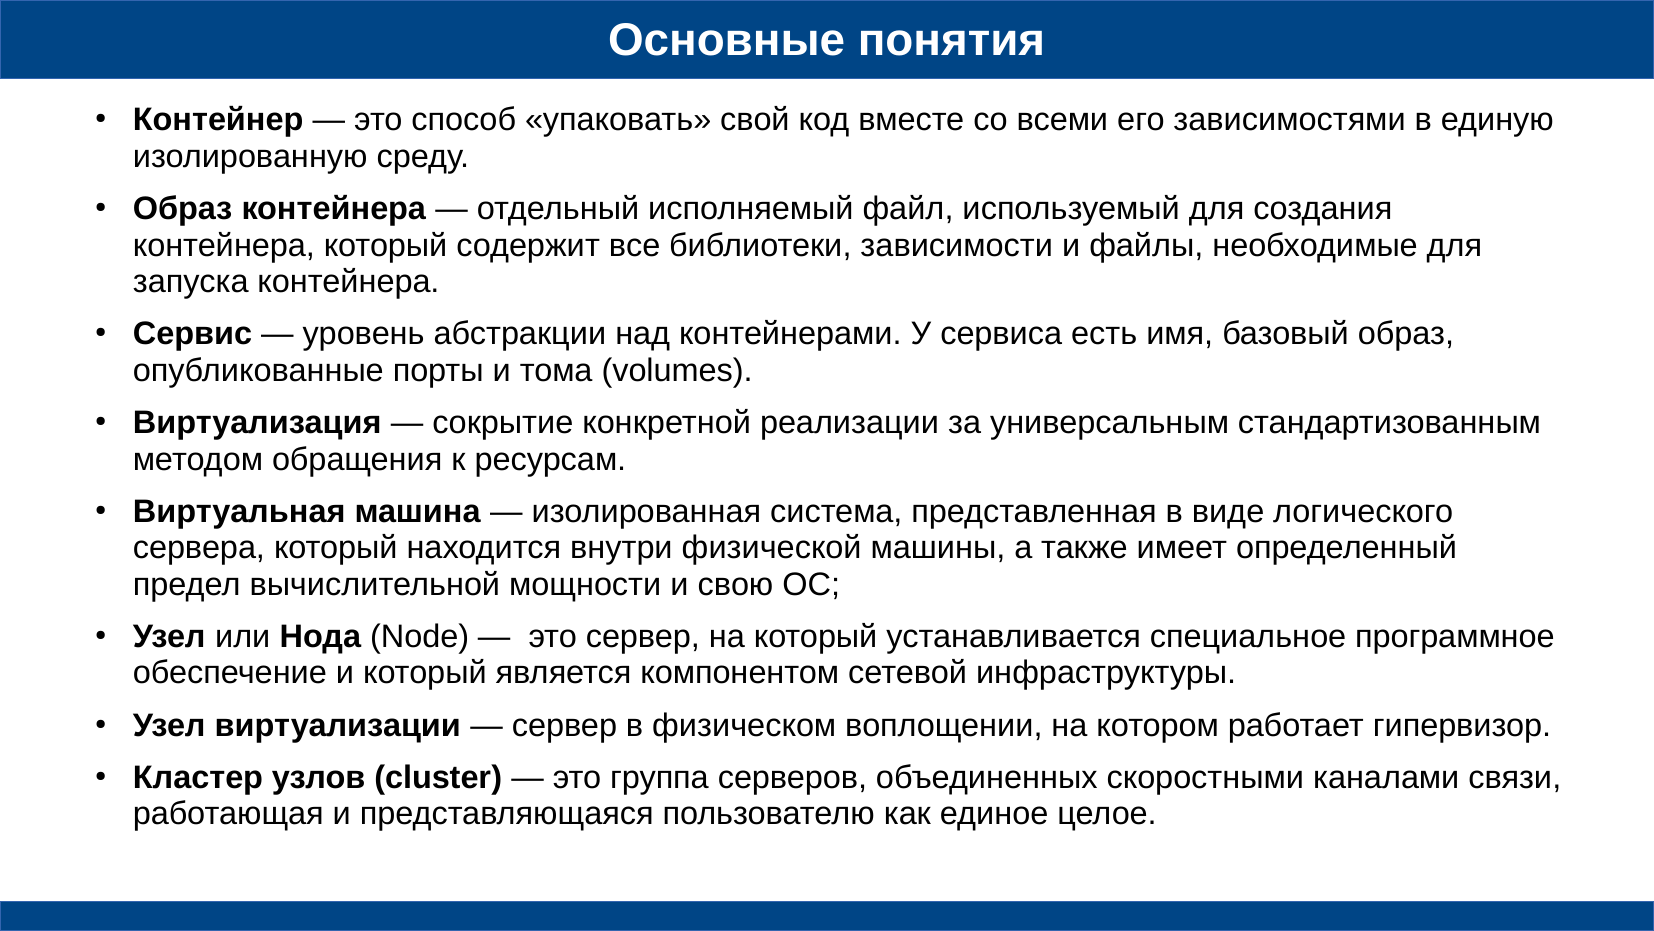

# Основные понятия
Контейнер — это способ «упаковать» свой код вместе со всеми его зависимостями в единую изолированную среду.
Образ контейнера — отдельный исполняемый файл, используемый для создания контейнера, который содержит все библиотеки, зависимости и файлы, необходимые для запуска контейнера.
Сервис — уровень абстракции над контейнерами. У сервиса есть имя, базовый образ, опубликованные порты и тома (volumes).
Виртуализация — сокрытие конкретной реализации за универсальным стандартизованным методом обращения к ресурсам.
Виртуальная машина — изолированная система, представленная в виде логического сервера, который находится внутри физической машины, а также имеет определенный предел вычислительной мощности и свою ОС;
Узел или Нода (Node) — это сервер, на который устанавливается специальное программное обеспечение и который является компонентом сетевой инфраструктуры.
Узел виртуализации — сервер в физическом воплощении, на котором работает гипервизор.
Кластер узлов (cluster) — это группа серверов, объединенных скоростными каналами связи, работающая и представляющаяся пользователю как единое целое.